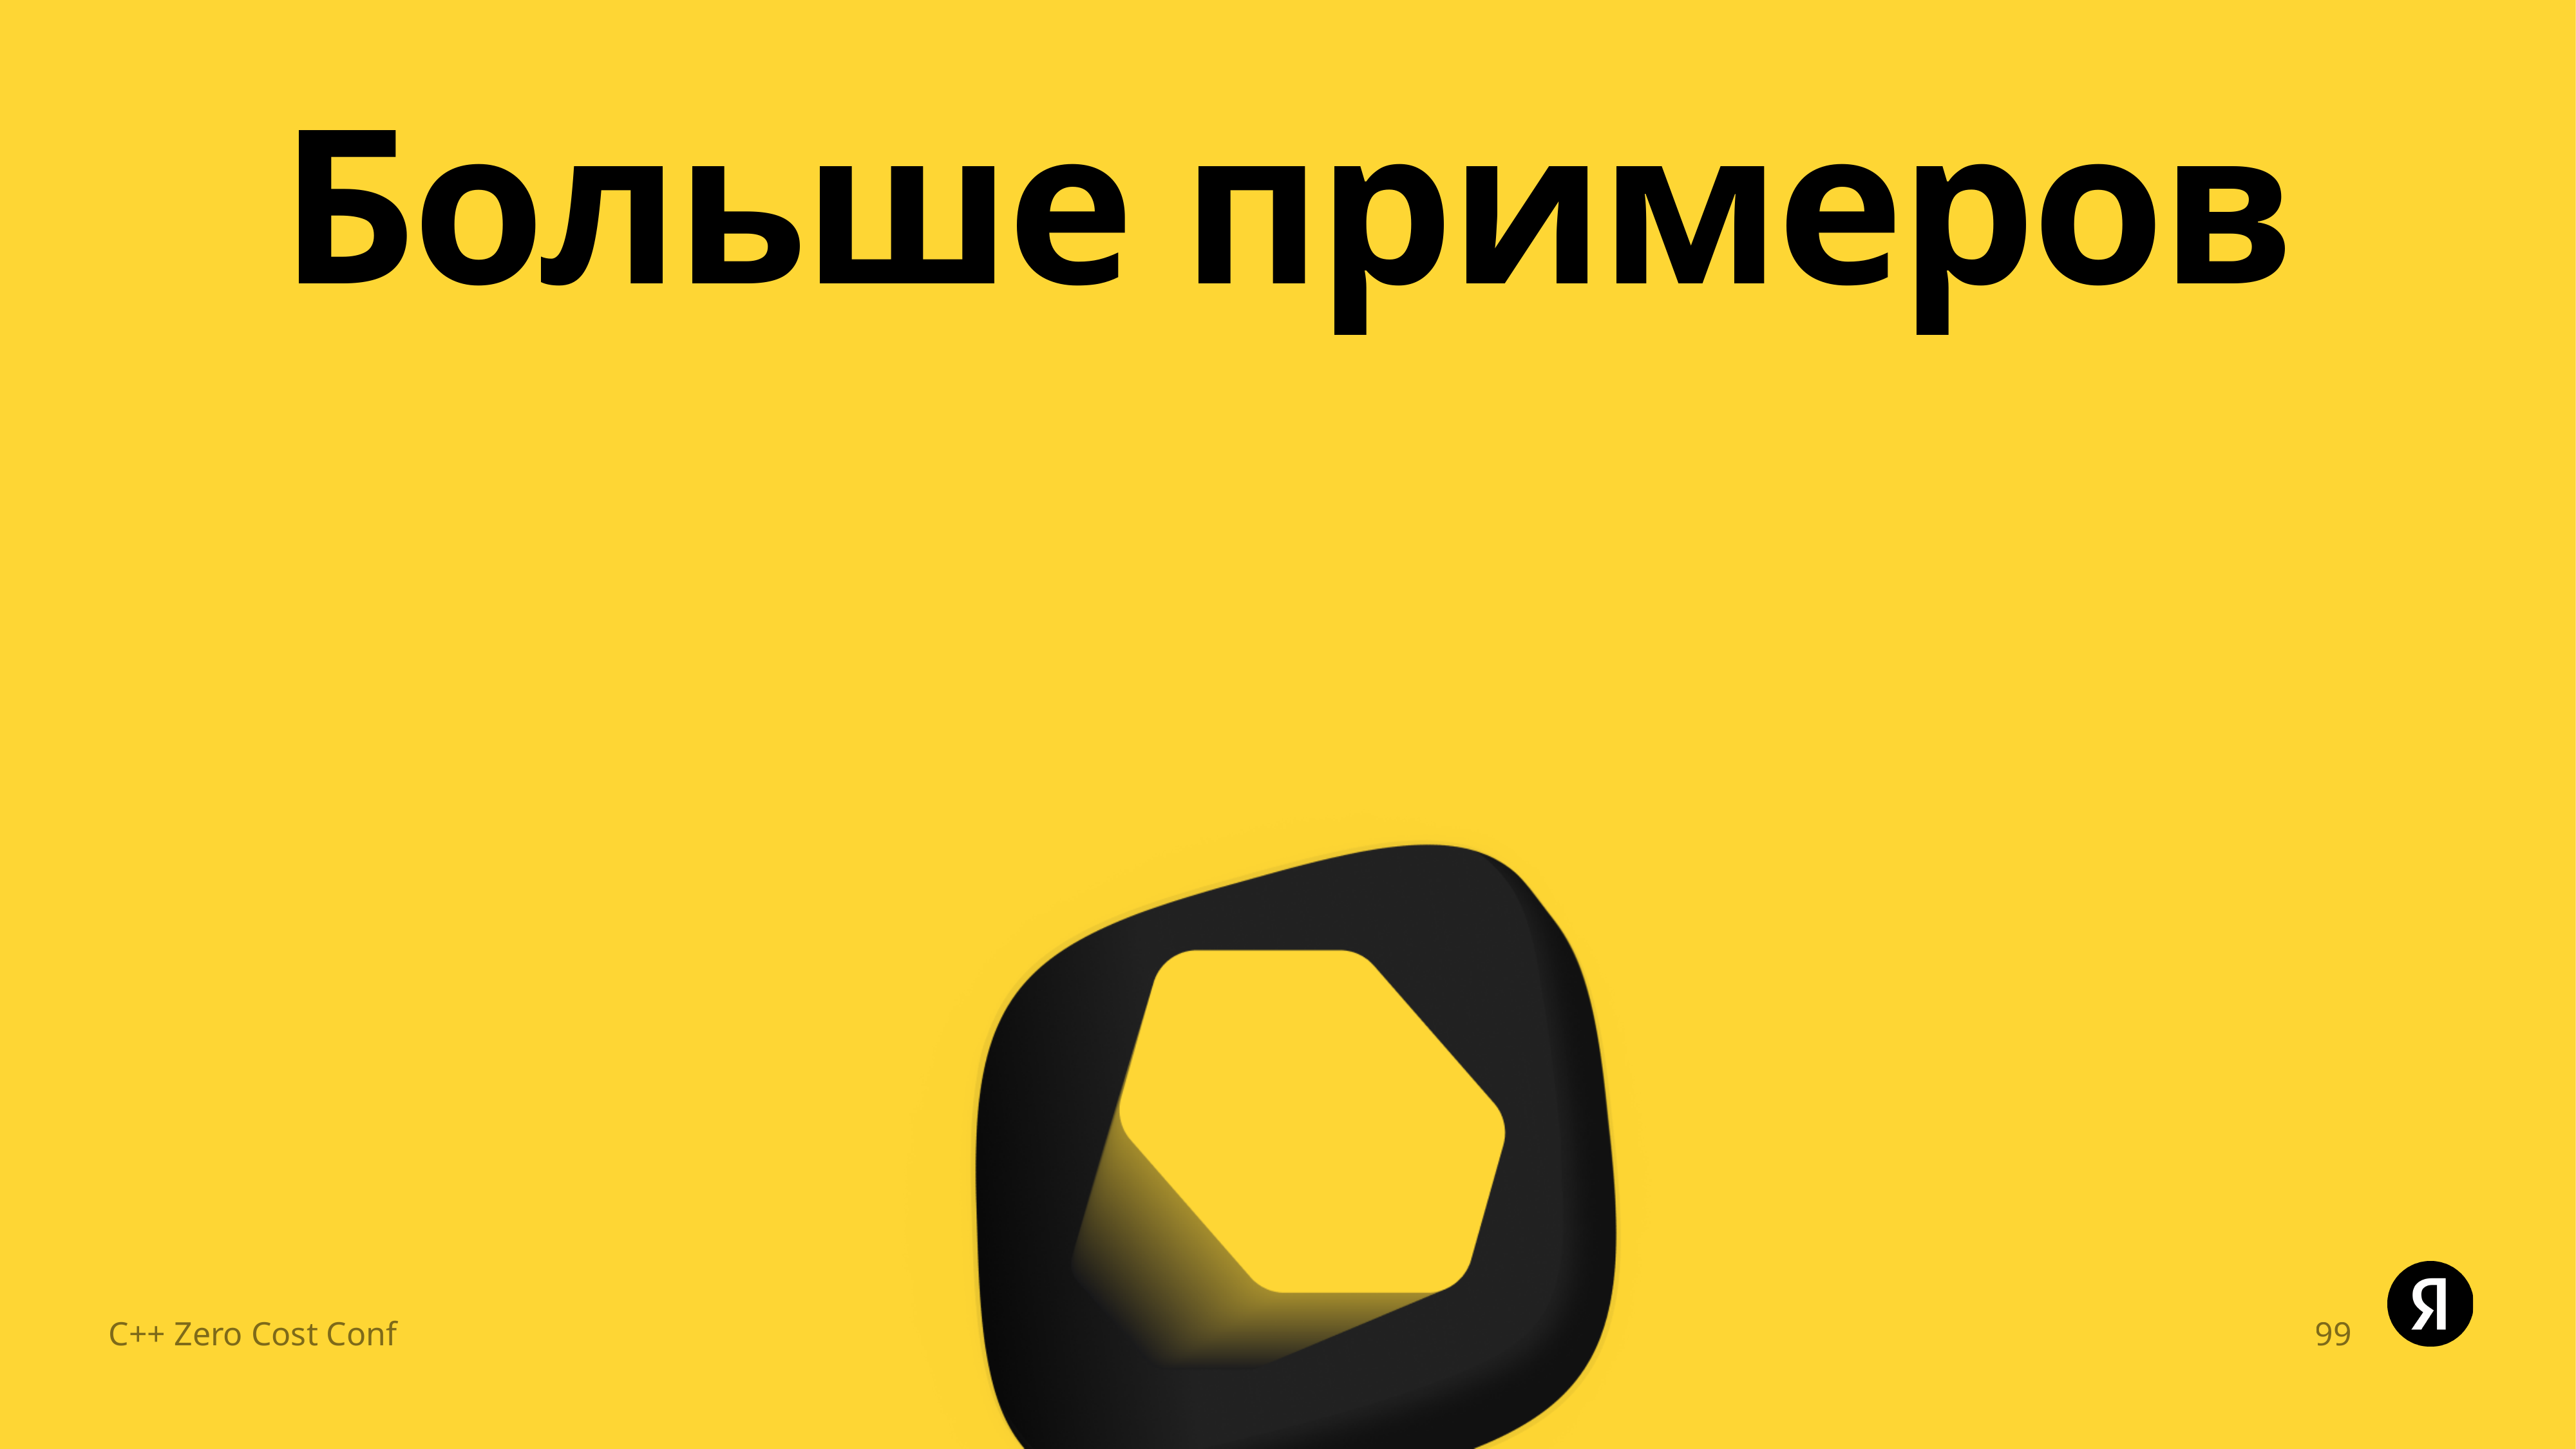

# Больше примеров
C++ Zero Cost Conf
99